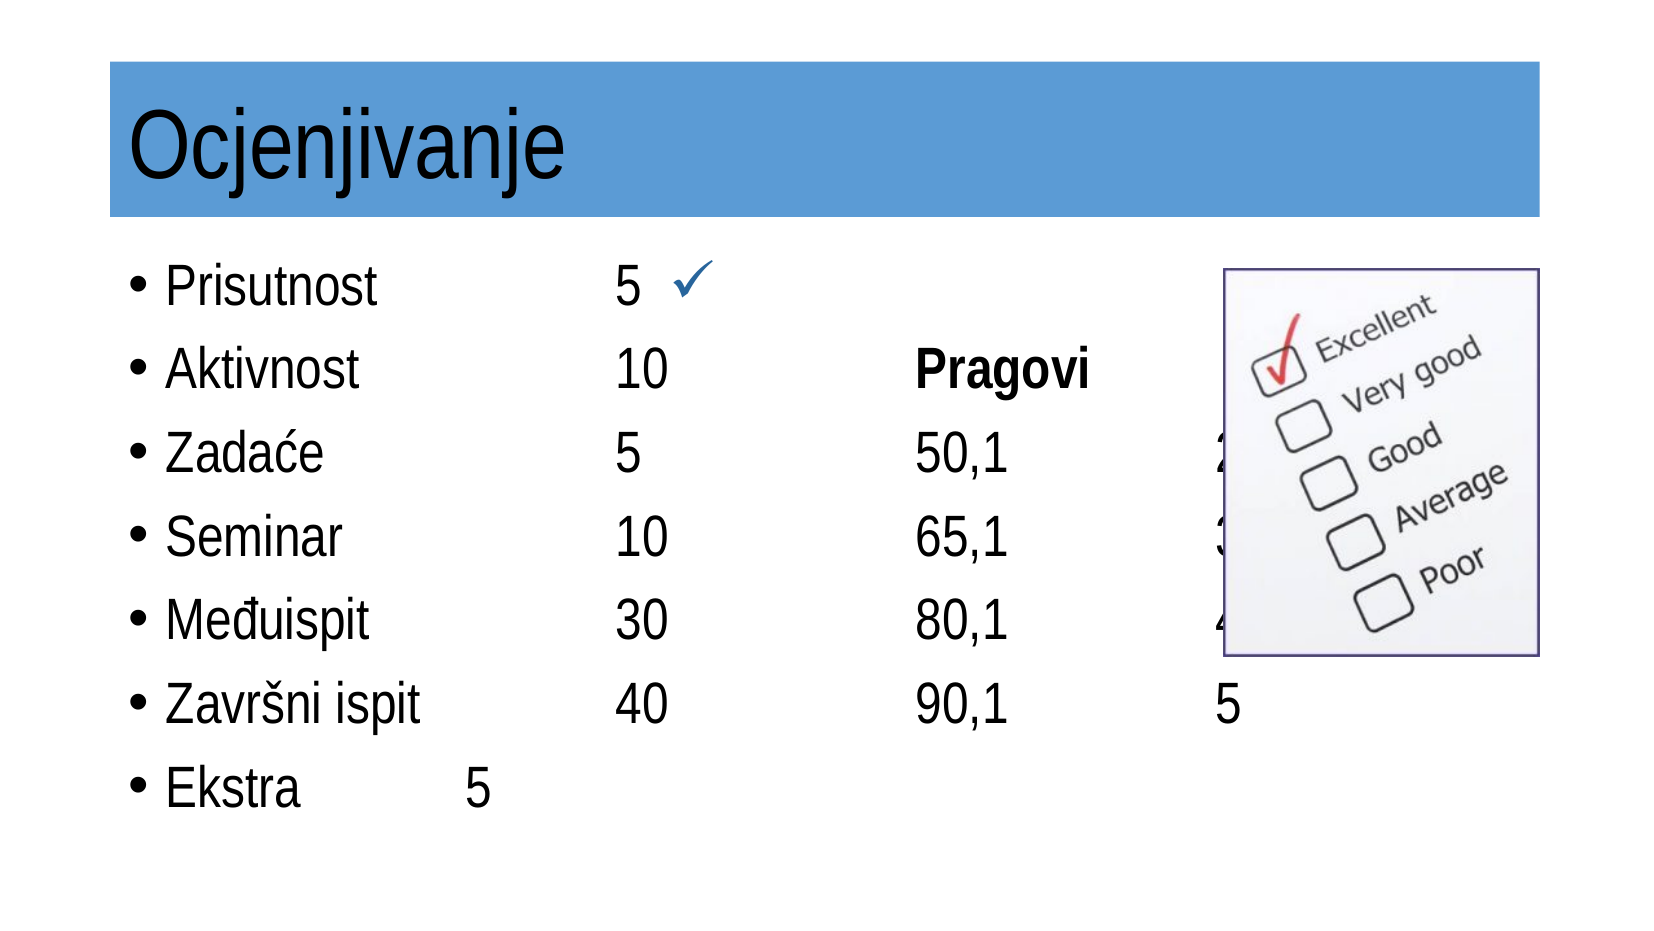

# Ocjenjivanje
Prisutnost 		5 
Aktivnost		10		Pragovi
Zadaće		5		50,1		2 
Seminar		10		65,1		3
Međuispit		30		80,1		4
Završni ispit		40		90,1		5
Ekstra		5